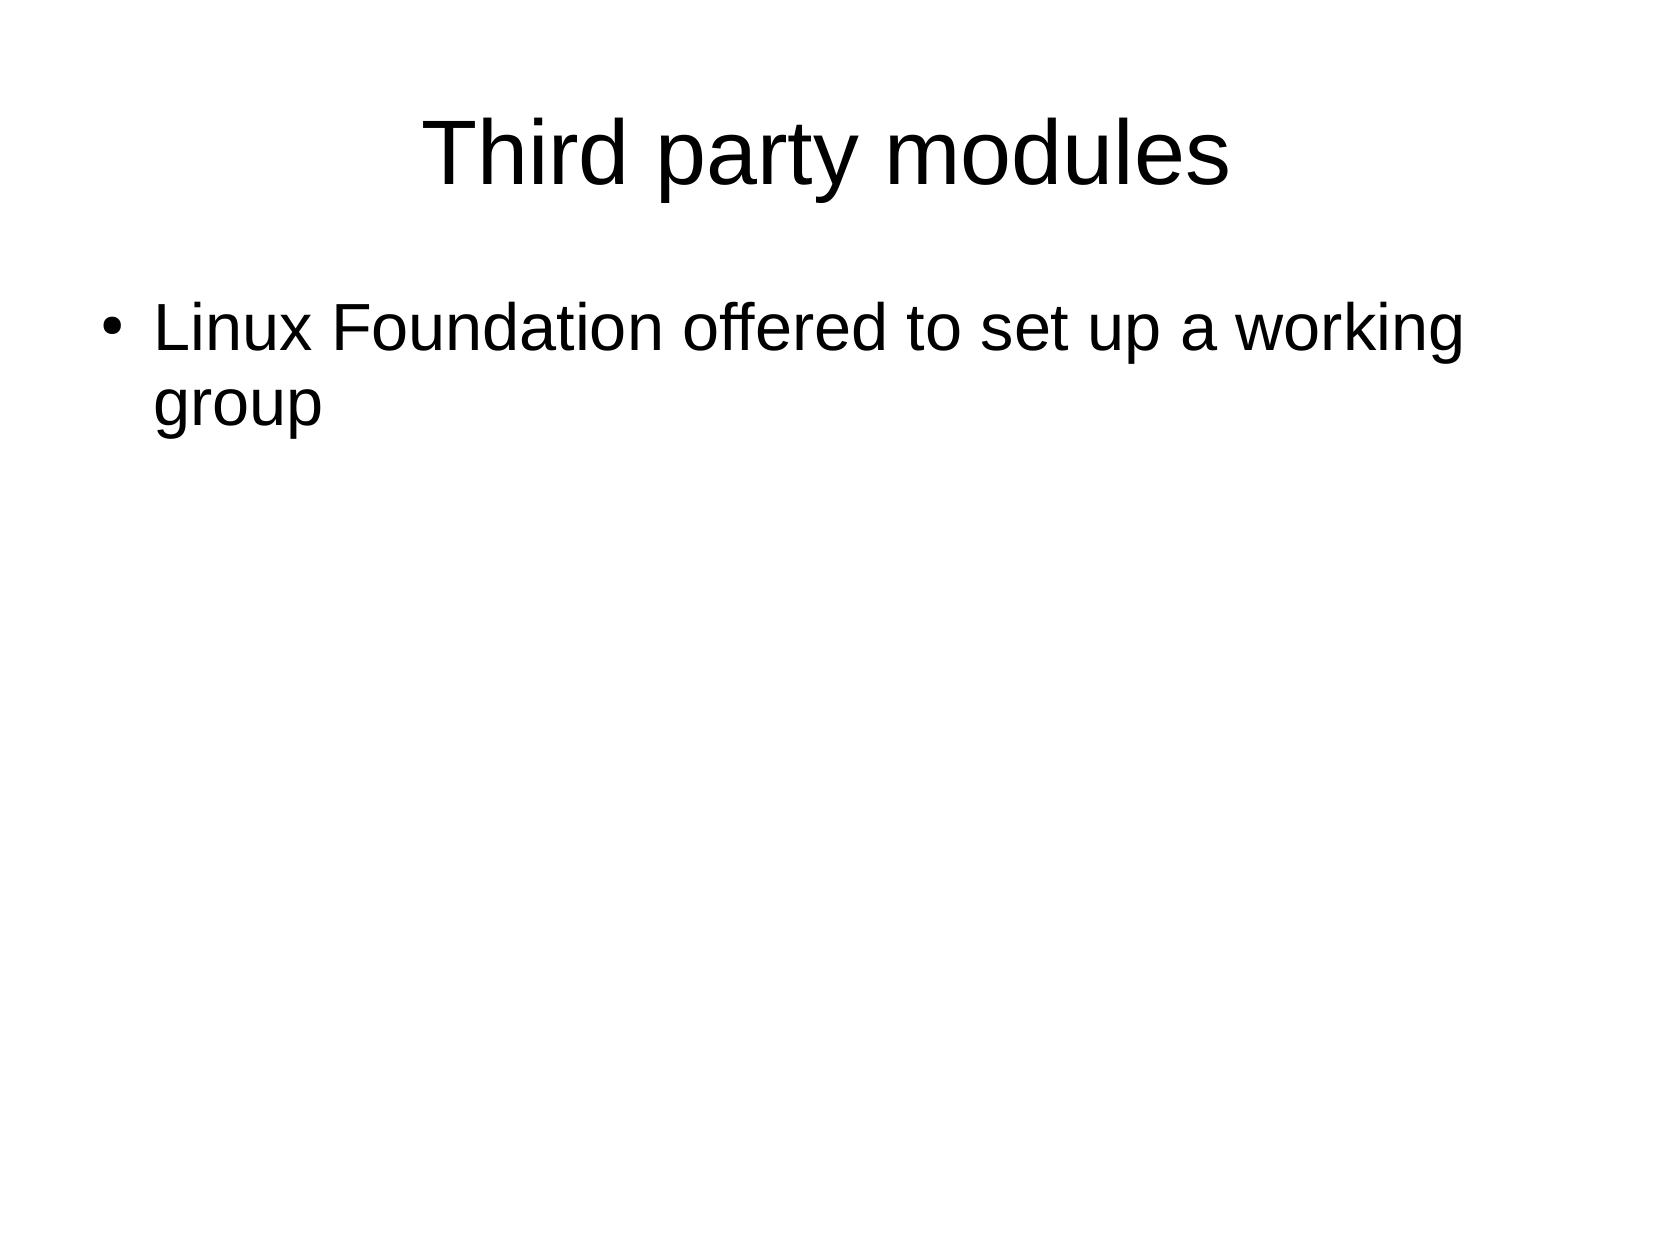

# Third party modules
Linux Foundation offered to set up a working group